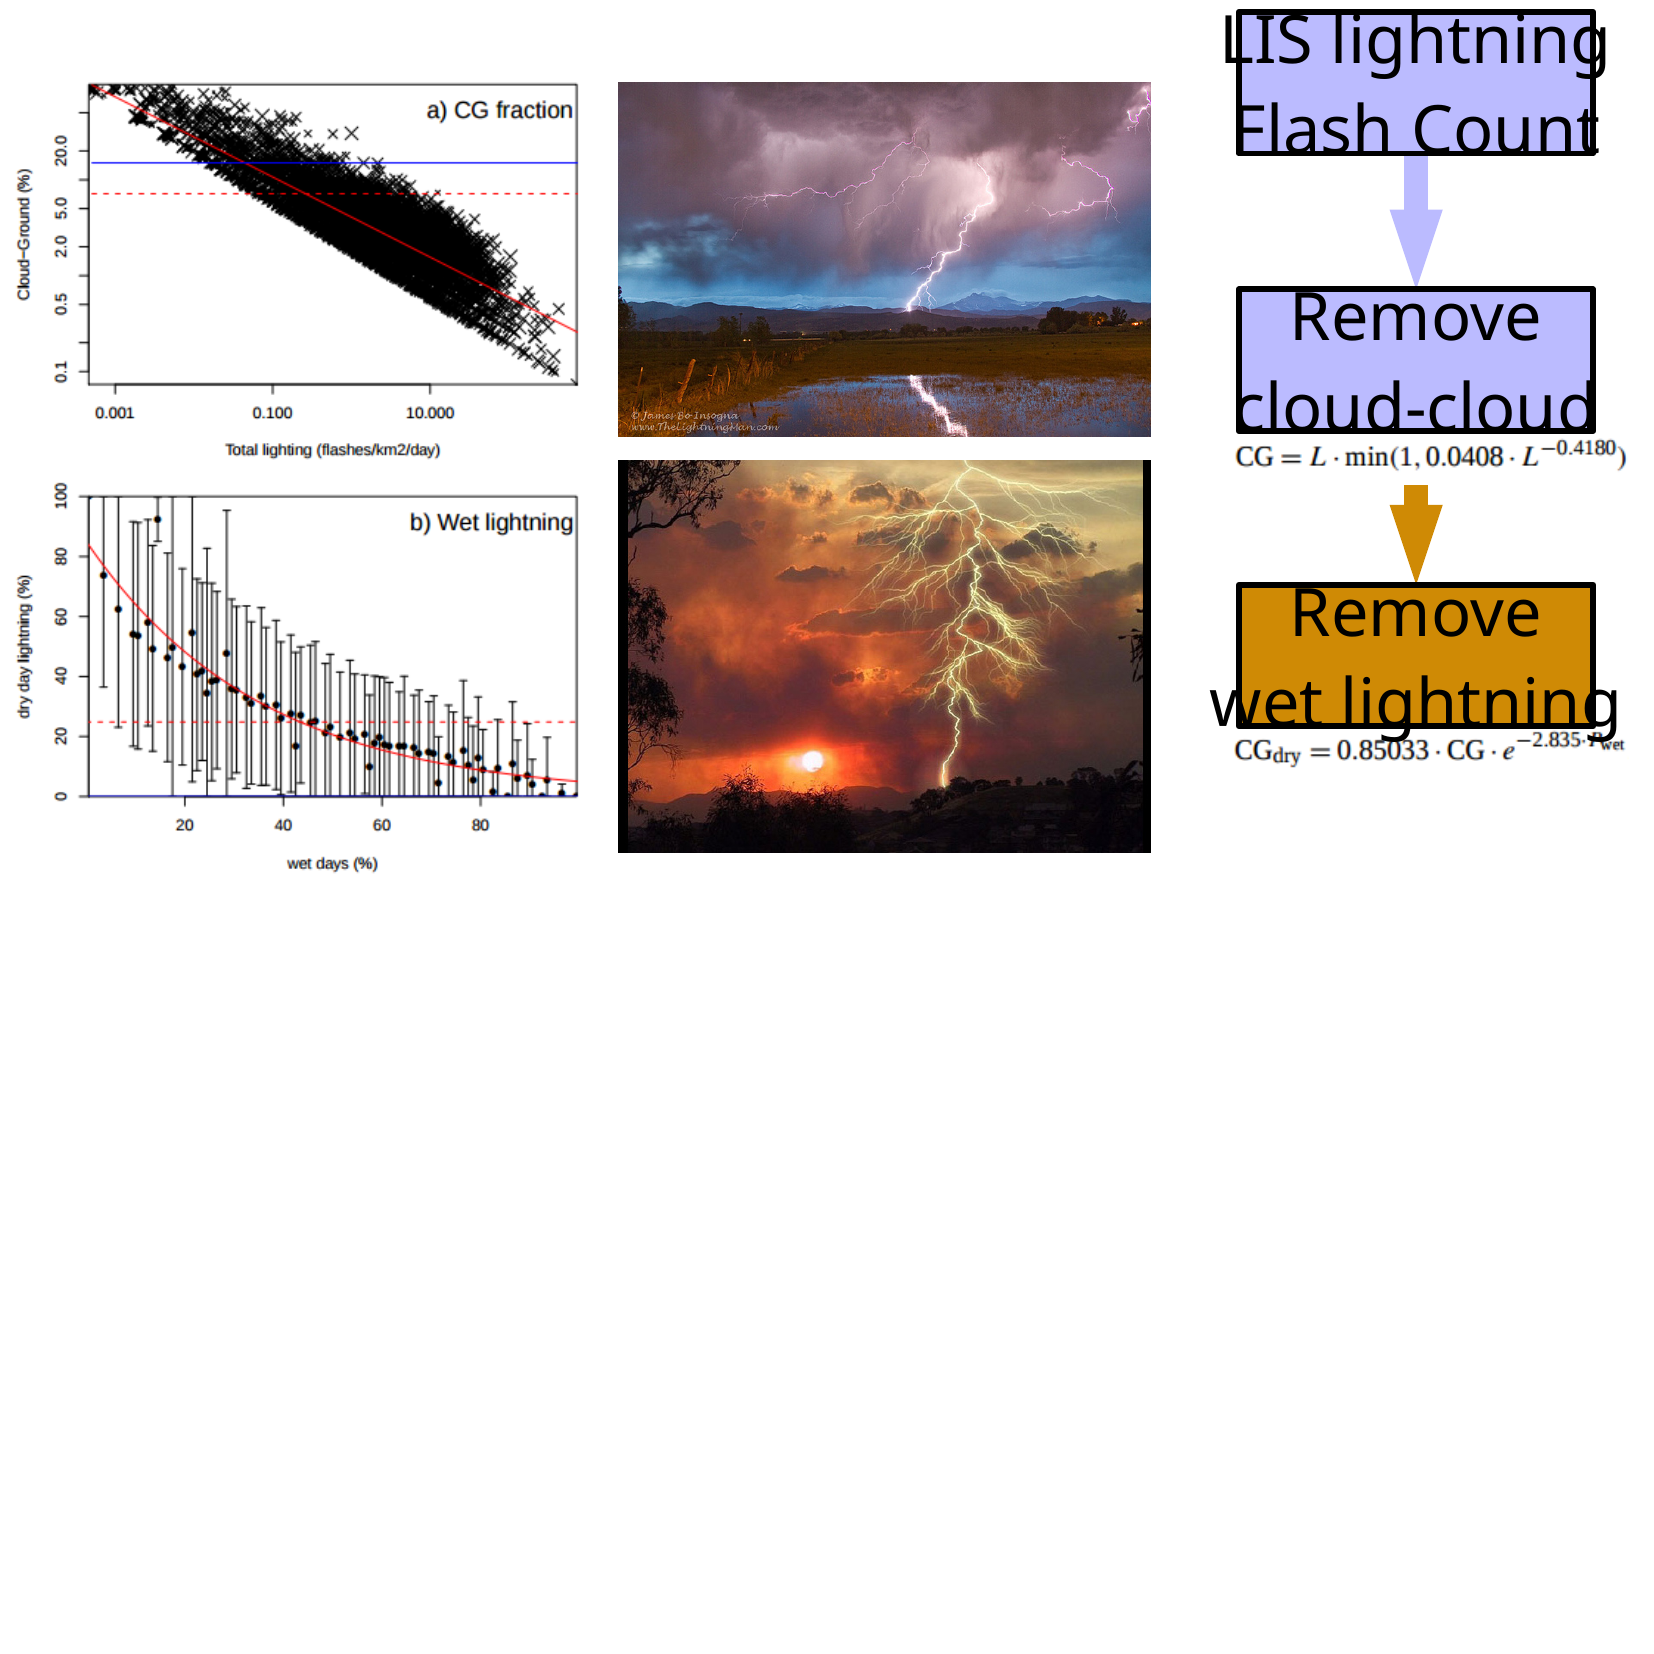

LIS lightning
Flash Count
Remove
cloud-cloud
Remove
wet lightning